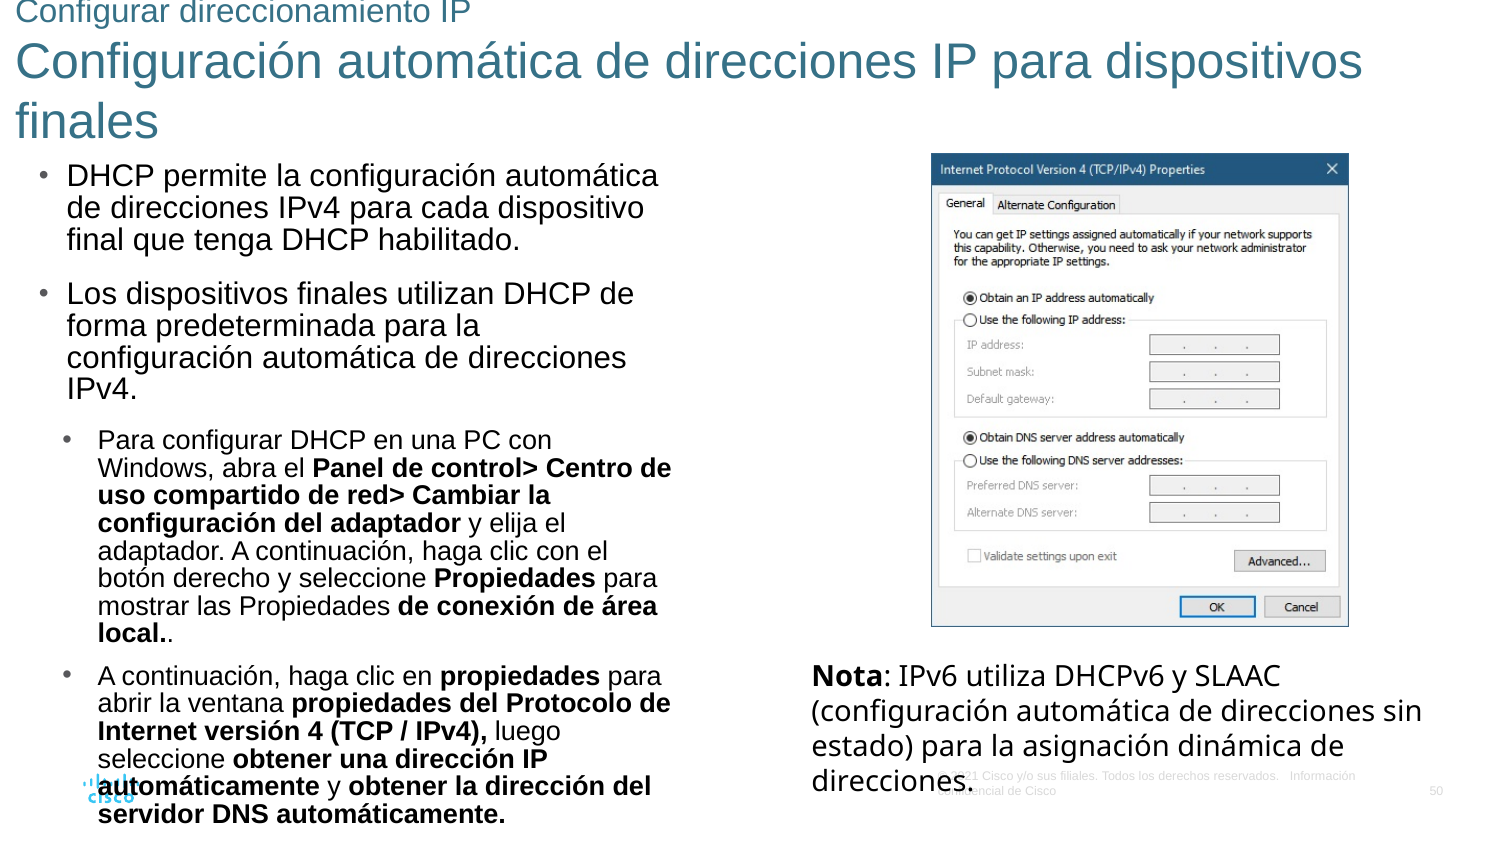

# Configurar direccionamiento IP Configuración automática de direcciones IP para dispositivos finales
DHCP permite la configuración automática de direcciones IPv4 para cada dispositivo final que tenga DHCP habilitado.
Los dispositivos finales utilizan DHCP de forma predeterminada para la configuración automática de direcciones IPv4.
Para configurar DHCP en una PC con Windows, abra el Panel de control> Centro de uso compartido de red> Cambiar la configuración del adaptador y elija el adaptador. A continuación, haga clic con el botón derecho y seleccione Propiedades para mostrar las Propiedades de conexión de área local..
A continuación, haga clic en propiedades para abrir la ventana propiedades del Protocolo de Internet versión 4 (TCP / IPv4), luego seleccione obtener una dirección IP automáticamente y obtener la dirección del servidor DNS automáticamente.
Nota: IPv6 utiliza DHCPv6 y SLAAC (configuración automática de direcciones sin estado) para la asignación dinámica de direcciones.